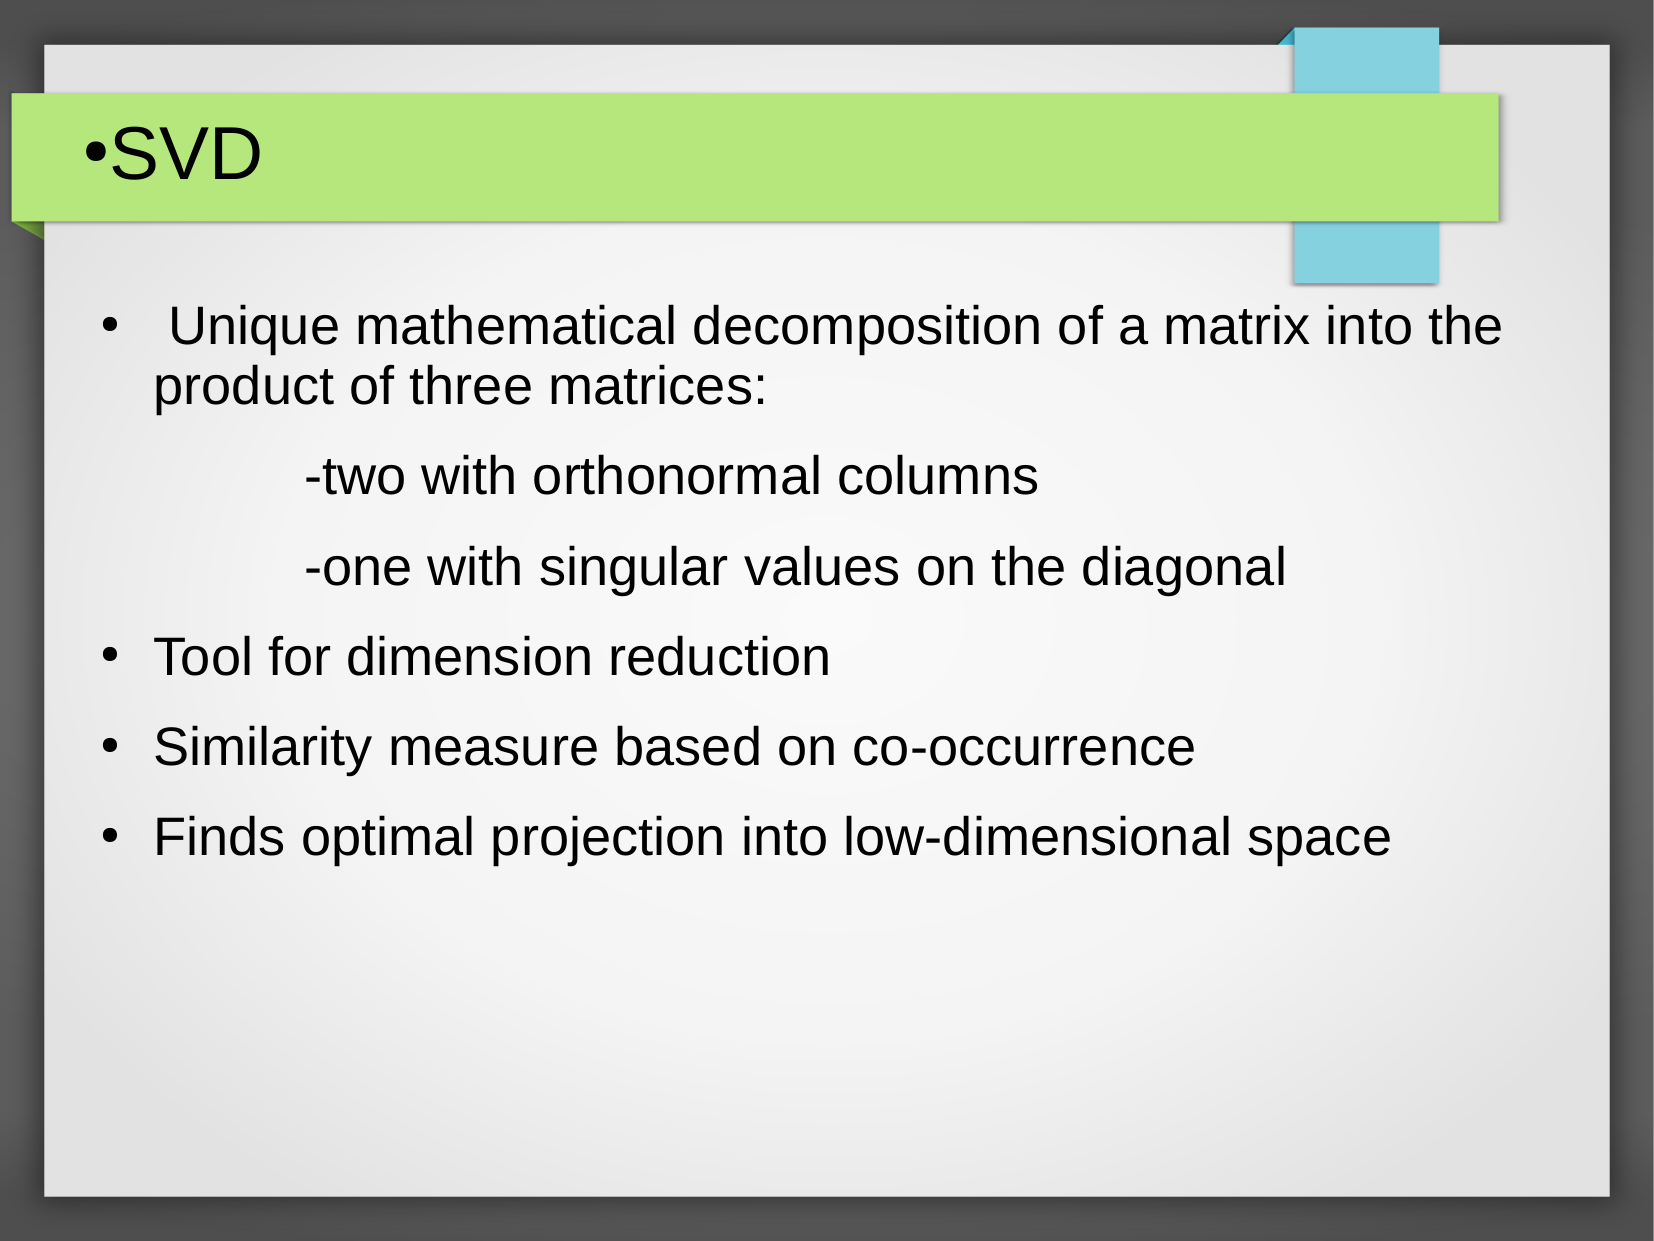

# SVD
 Unique mathematical decomposition of a matrix into the product of three matrices:
 			-two with orthonormal columns
 			-one with singular values on the diagonal
Tool for dimension reduction
Similarity measure based on co-occurrence
Finds optimal projection into low-dimensional space